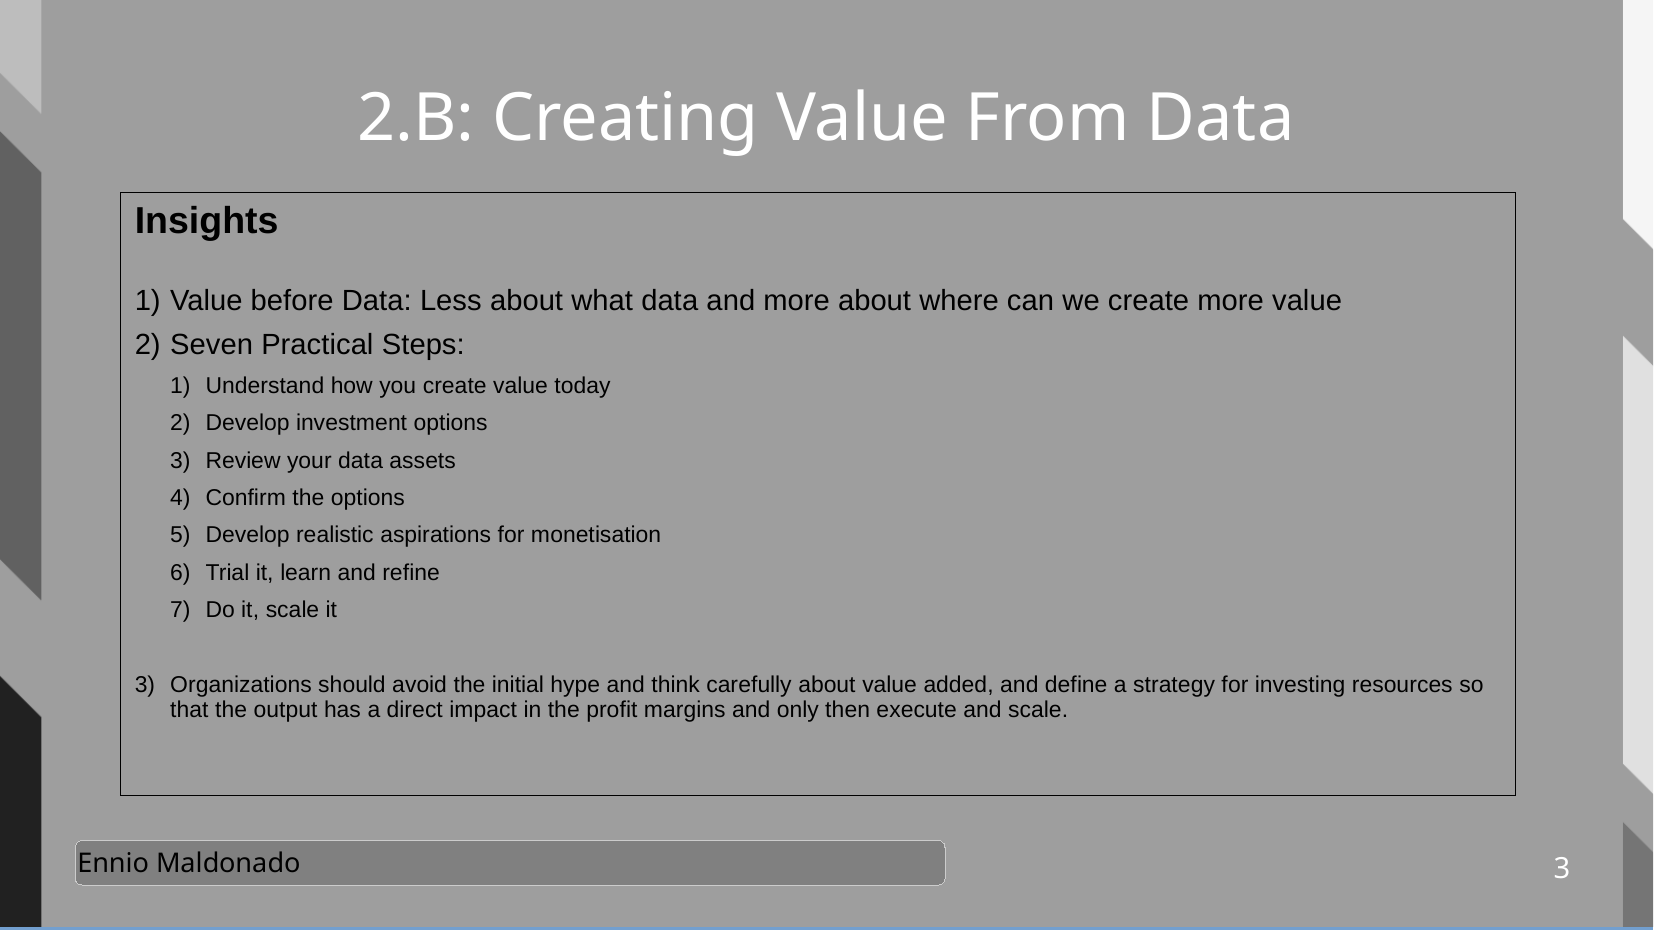

# 2.B: Creating Value From Data
Insights
Value before Data: Less about what data and more about where can we create more value
Seven Practical Steps:
Understand how you create value today
Develop investment options
Review your data assets
Confirm the options
Develop realistic aspirations for monetisation
Trial it, learn and refine
Do it, scale it
Organizations should avoid the initial hype and think carefully about value added, and define a strategy for investing resources so that the output has a direct impact in the profit margins and only then execute and scale.
Ennio Maldonado
3 October 2020
Candy Clone
3